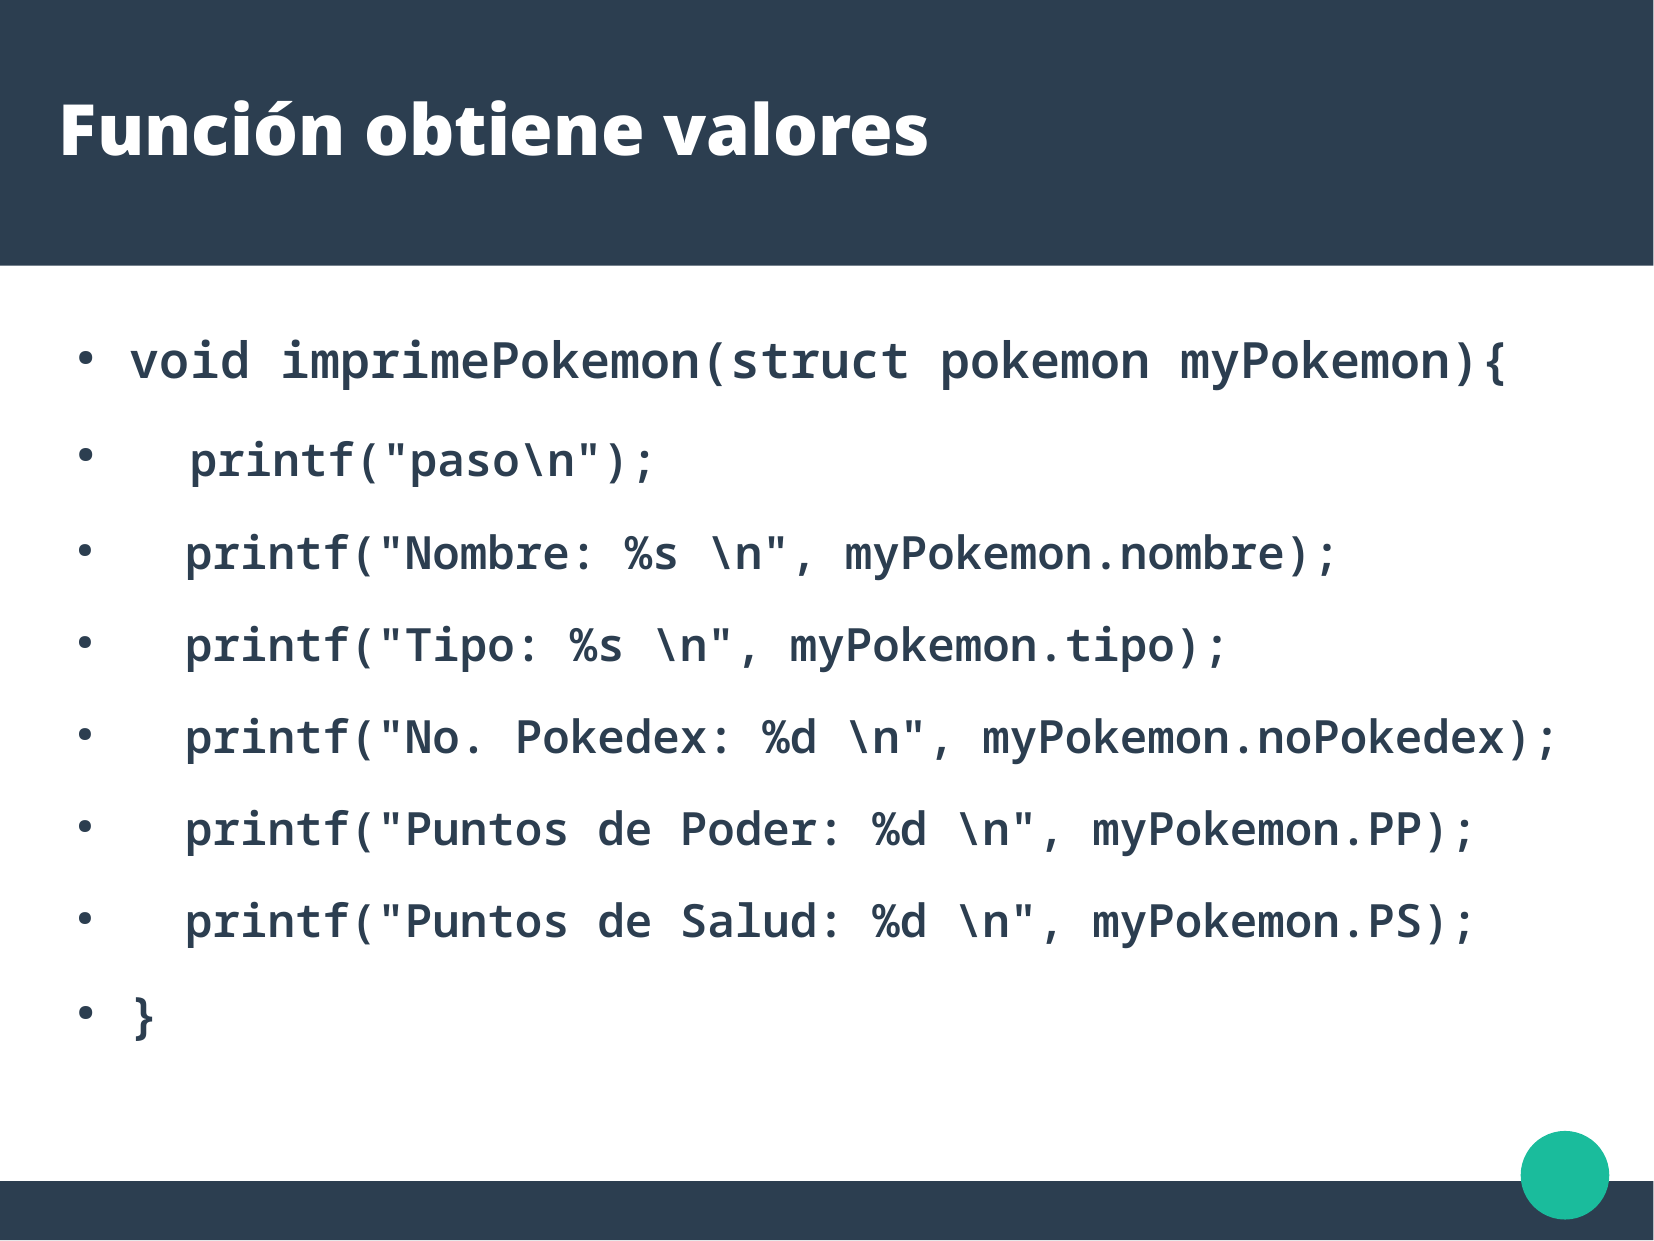

# Función obtiene valores
void imprimePokemon(struct pokemon myPokemon){
 printf("paso\n");
 printf("Nombre: %s \n", myPokemon.nombre);
 printf("Tipo: %s \n", myPokemon.tipo);
 printf("No. Pokedex: %d \n", myPokemon.noPokedex);
 printf("Puntos de Poder: %d \n", myPokemon.PP);
 printf("Puntos de Salud: %d \n", myPokemon.PS);
}